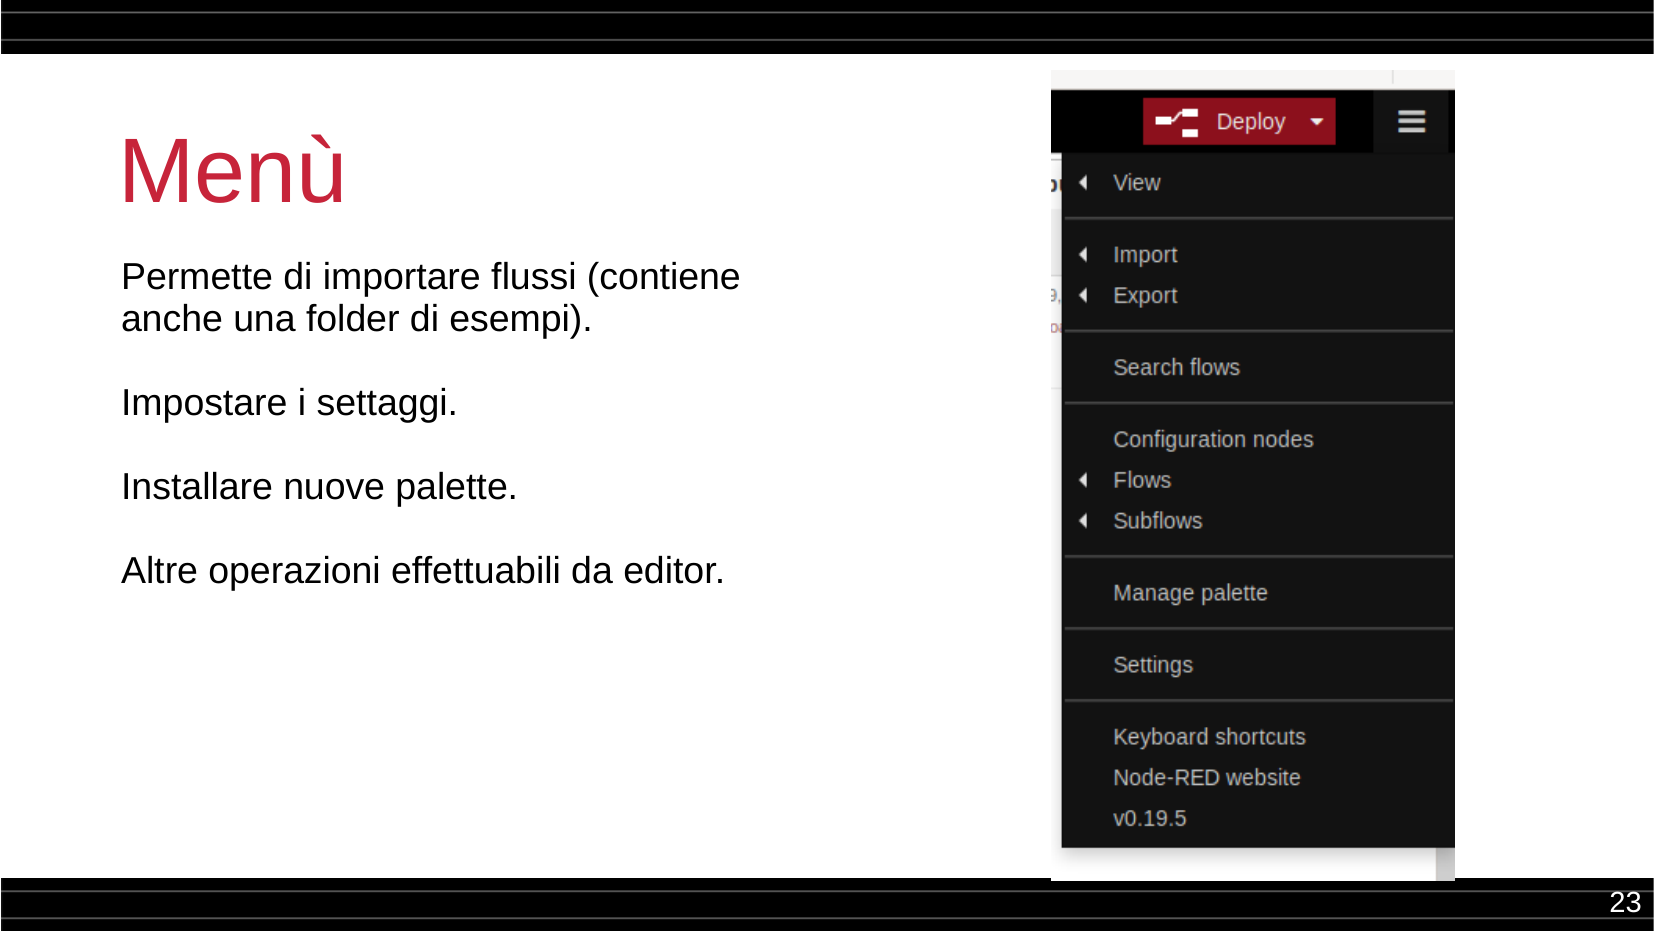

# Menù
Permette di importare flussi (contiene anche una folder di esempi).
Impostare i settaggi.
Installare nuove palette.
Altre operazioni effettuabili da editor.